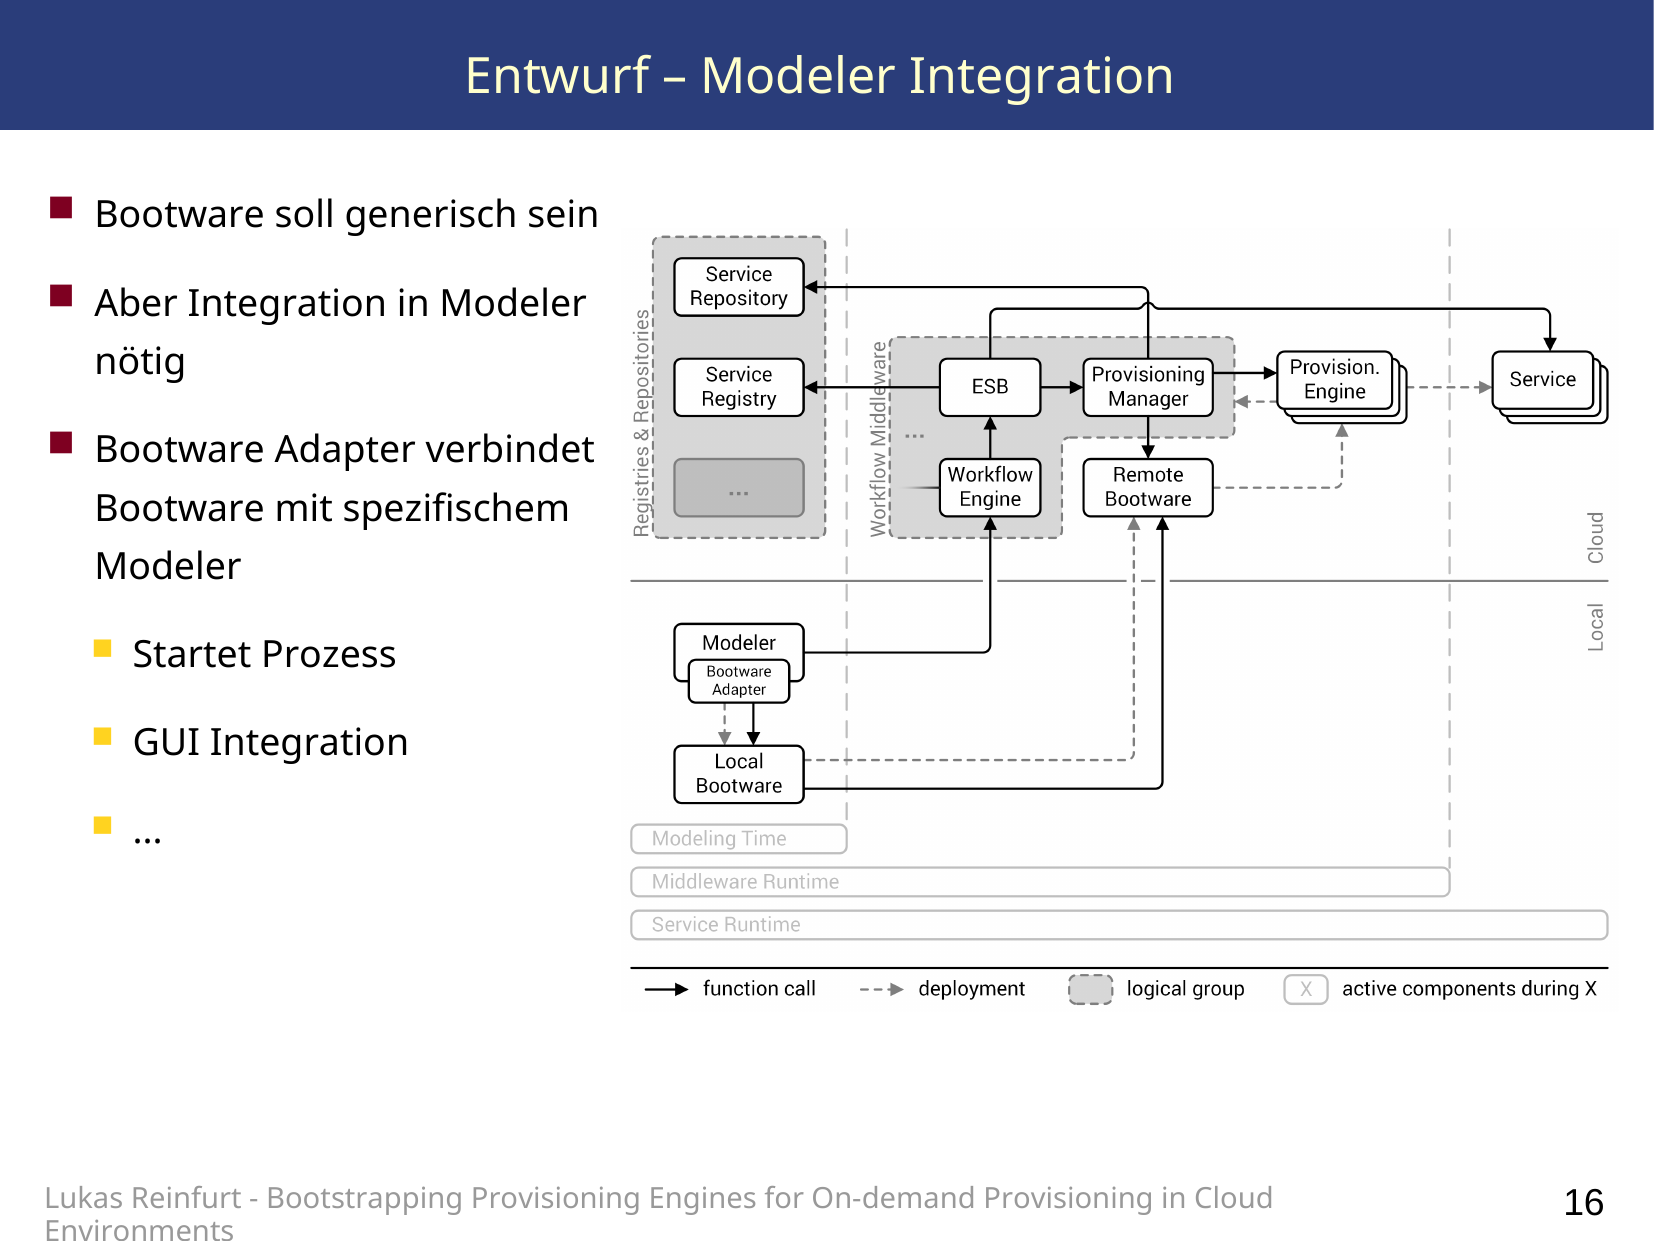

# Entwurf – Modeler Integration
Bootware soll generisch sein
Aber Integration in Modeler nötig
Bootware Adapter verbindet Bootware mit spezifischem Modeler
Startet Prozess
GUI Integration
...